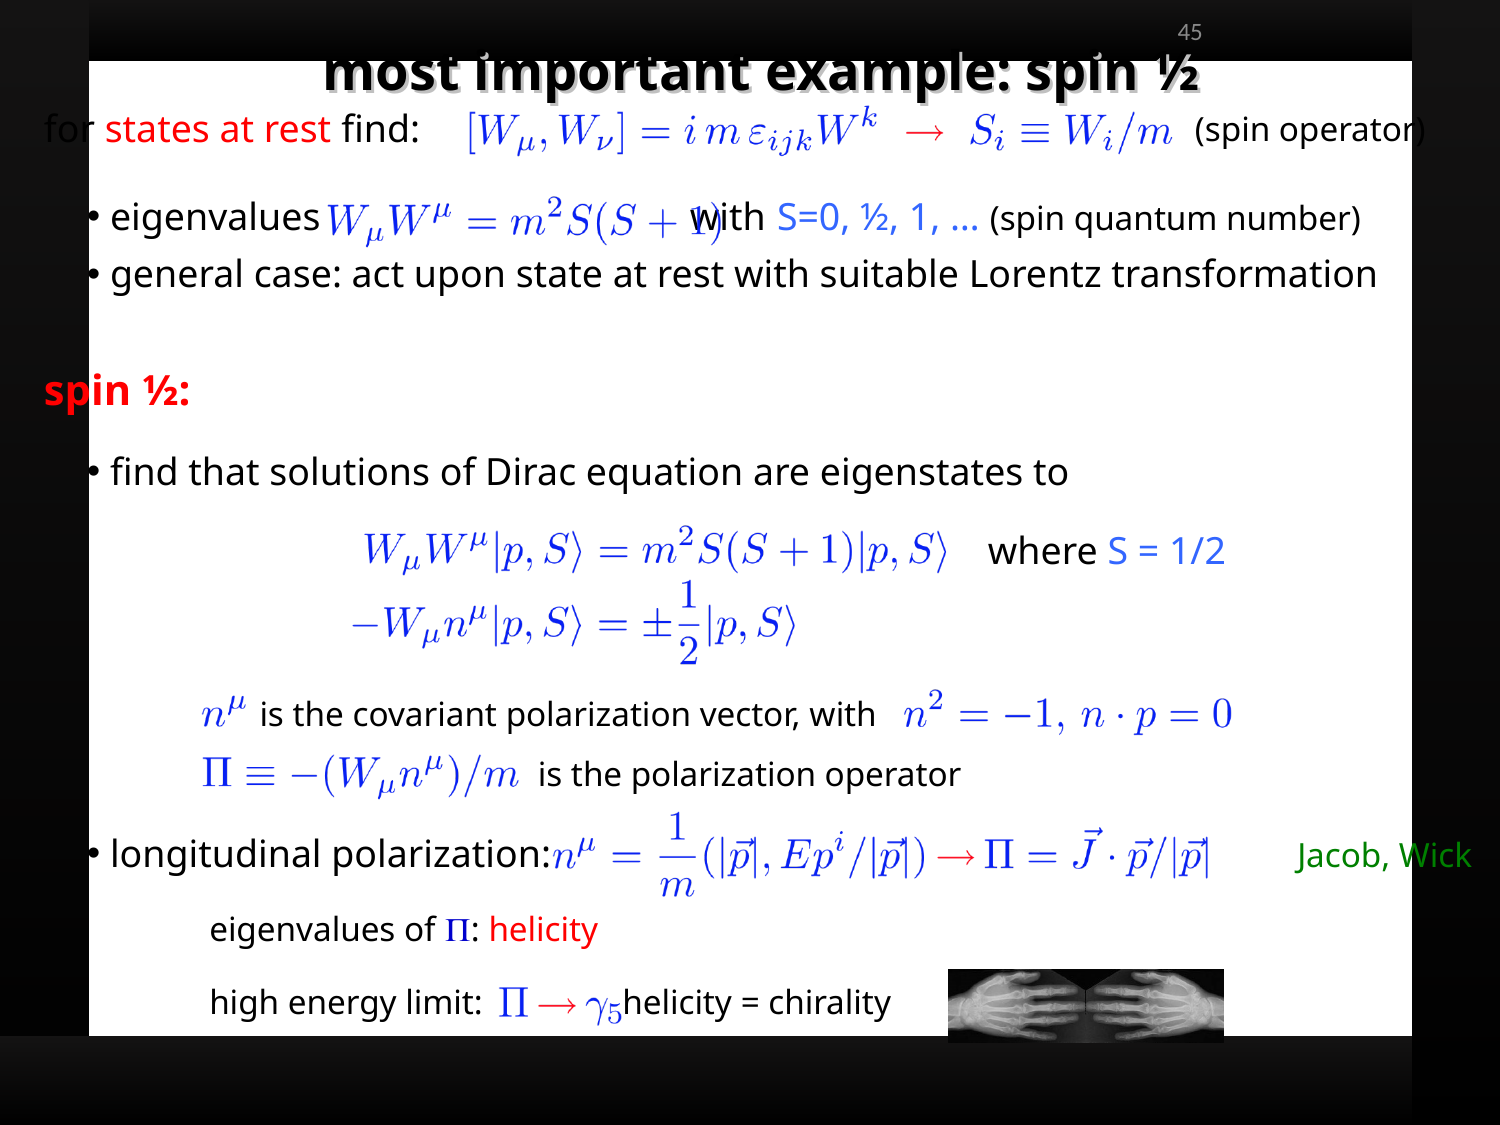

most important example: spin ½
42
for states at rest find:
(spin operator)
 eigenvalues with S=0, ½, 1, … (spin quantum number)
 general case: act upon state at rest with suitable Lorentz transformation
spin ½:
 find that solutions of Dirac equation are eigenstates to
where S = 1/2
is the covariant polarization vector, with
is the polarization operator
 longitudinal polarization:
Jacob, Wick
eigenvalues of P: helicity
high energy limit: helicity = chirality